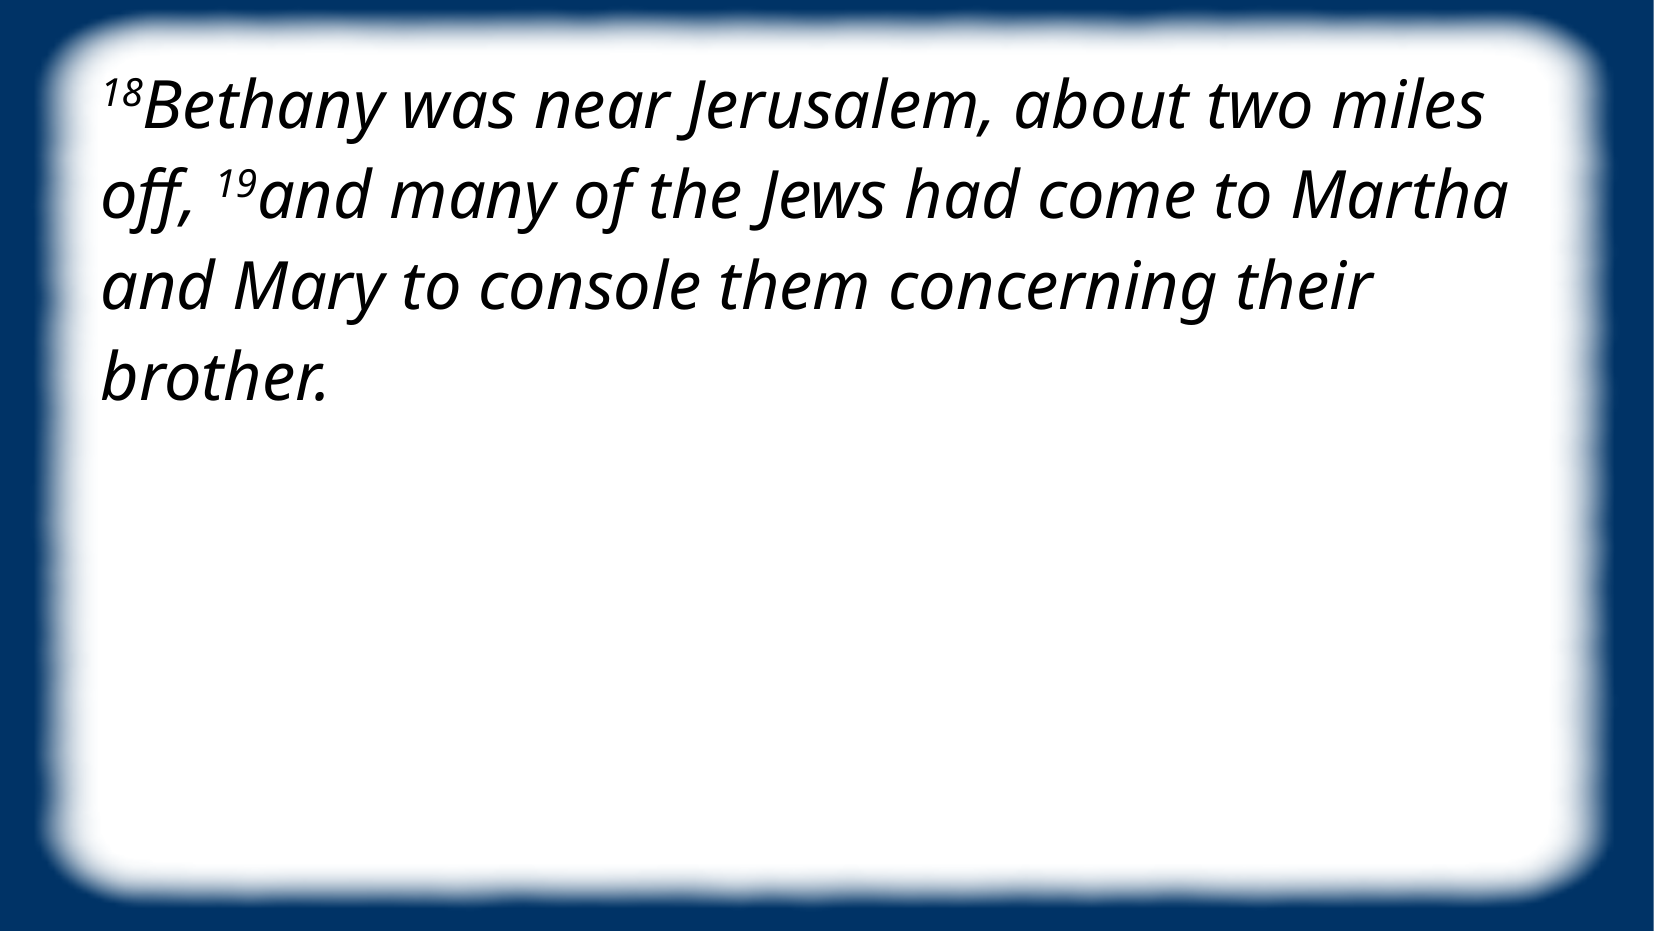

18Bethany was near Jerusalem, about two miles off, 19and many of the Jews had come to Martha and Mary to console them concerning their brother.